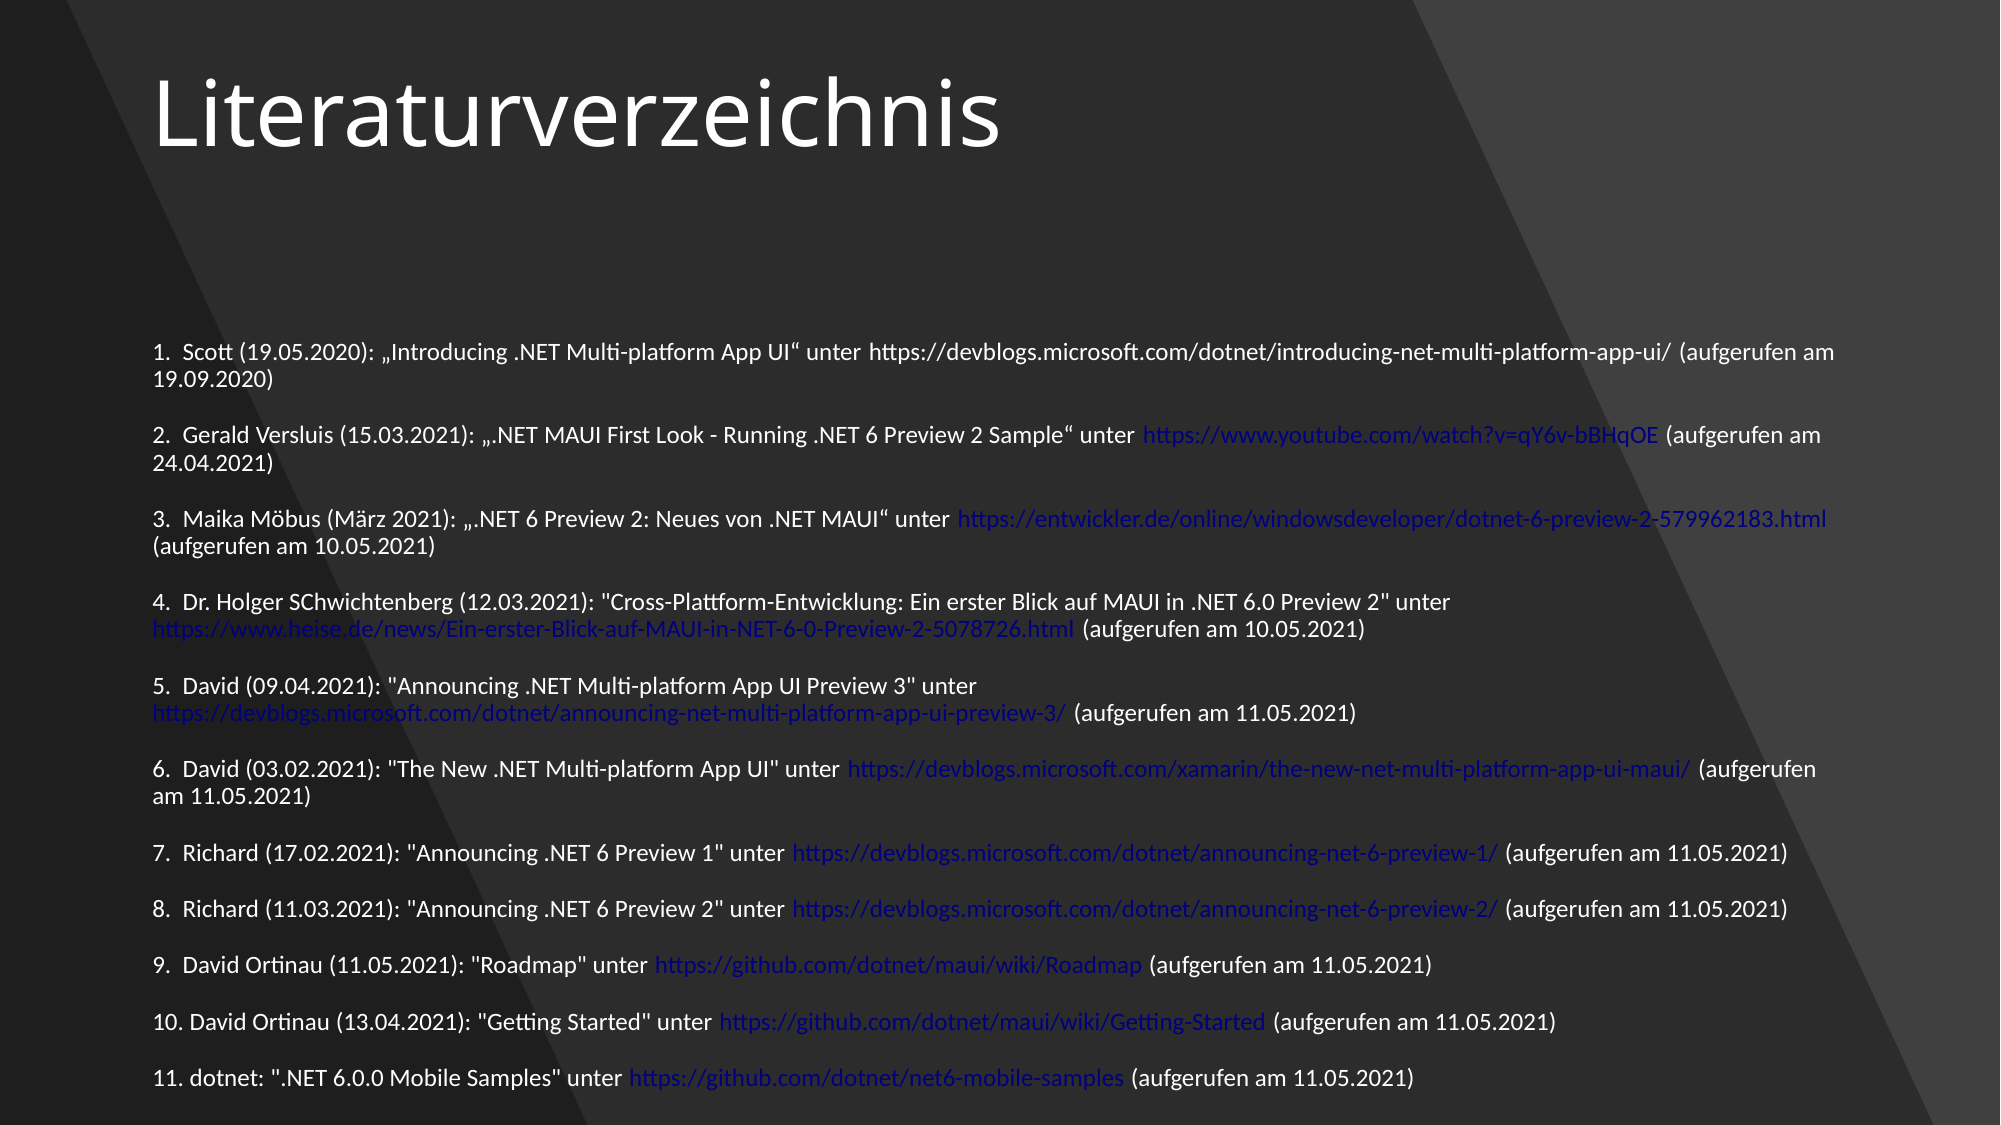

# Literaturverzeichnis
1. Scott (19.05.2020): „Introducing .NET Multi-platform App UI“ unter https://devblogs.microsoft.com/dotnet/introducing-net-multi-platform-app-ui/ (aufgerufen am 19.09.2020)
2. Gerald Versluis (15.03.2021): „.NET MAUI First Look - Running .NET 6 Preview 2 Sample“ unter https://www.youtube.com/watch?v=qY6v-bBHqOE (aufgerufen am 24.04.2021)
3. Maika Möbus (März 2021): „.NET 6 Preview 2: Neues von .NET MAUI“ unter https://entwickler.de/online/windowsdeveloper/dotnet-6-preview-2-579962183.html (aufgerufen am 10.05.2021)
4. Dr. Holger SChwichtenberg (12.03.2021): "Cross-Plattform-Entwicklung: Ein erster Blick auf MAUI in .NET 6.0 Preview 2" unter https://www.heise.de/news/Ein-erster-Blick-auf-MAUI-in-NET-6-0-Preview-2-5078726.html (aufgerufen am 10.05.2021)
5. David (09.04.2021): "Announcing .NET Multi-platform App UI Preview 3" unter https://devblogs.microsoft.com/dotnet/announcing-net-multi-platform-app-ui-preview-3/ (aufgerufen am 11.05.2021)
6. David (03.02.2021): "The New .NET Multi-platform App UI" unter https://devblogs.microsoft.com/xamarin/the-new-net-multi-platform-app-ui-maui/ (aufgerufen am 11.05.2021)
7. Richard (17.02.2021): "Announcing .NET 6 Preview 1" unter https://devblogs.microsoft.com/dotnet/announcing-net-6-preview-1/ (aufgerufen am 11.05.2021)
8. Richard (11.03.2021): "Announcing .NET 6 Preview 2" unter https://devblogs.microsoft.com/dotnet/announcing-net-6-preview-2/ (aufgerufen am 11.05.2021)
9. David Ortinau (11.05.2021): "Roadmap" unter https://github.com/dotnet/maui/wiki/Roadmap (aufgerufen am 11.05.2021)
10. David Ortinau (13.04.2021): "Getting Started" unter https://github.com/dotnet/maui/wiki/Getting-Started (aufgerufen am 11.05.2021)
11. dotnet: ".NET 6.0.0 Mobile Samples" unter https://github.com/dotnet/net6-mobile-samples (aufgerufen am 11.05.2021)